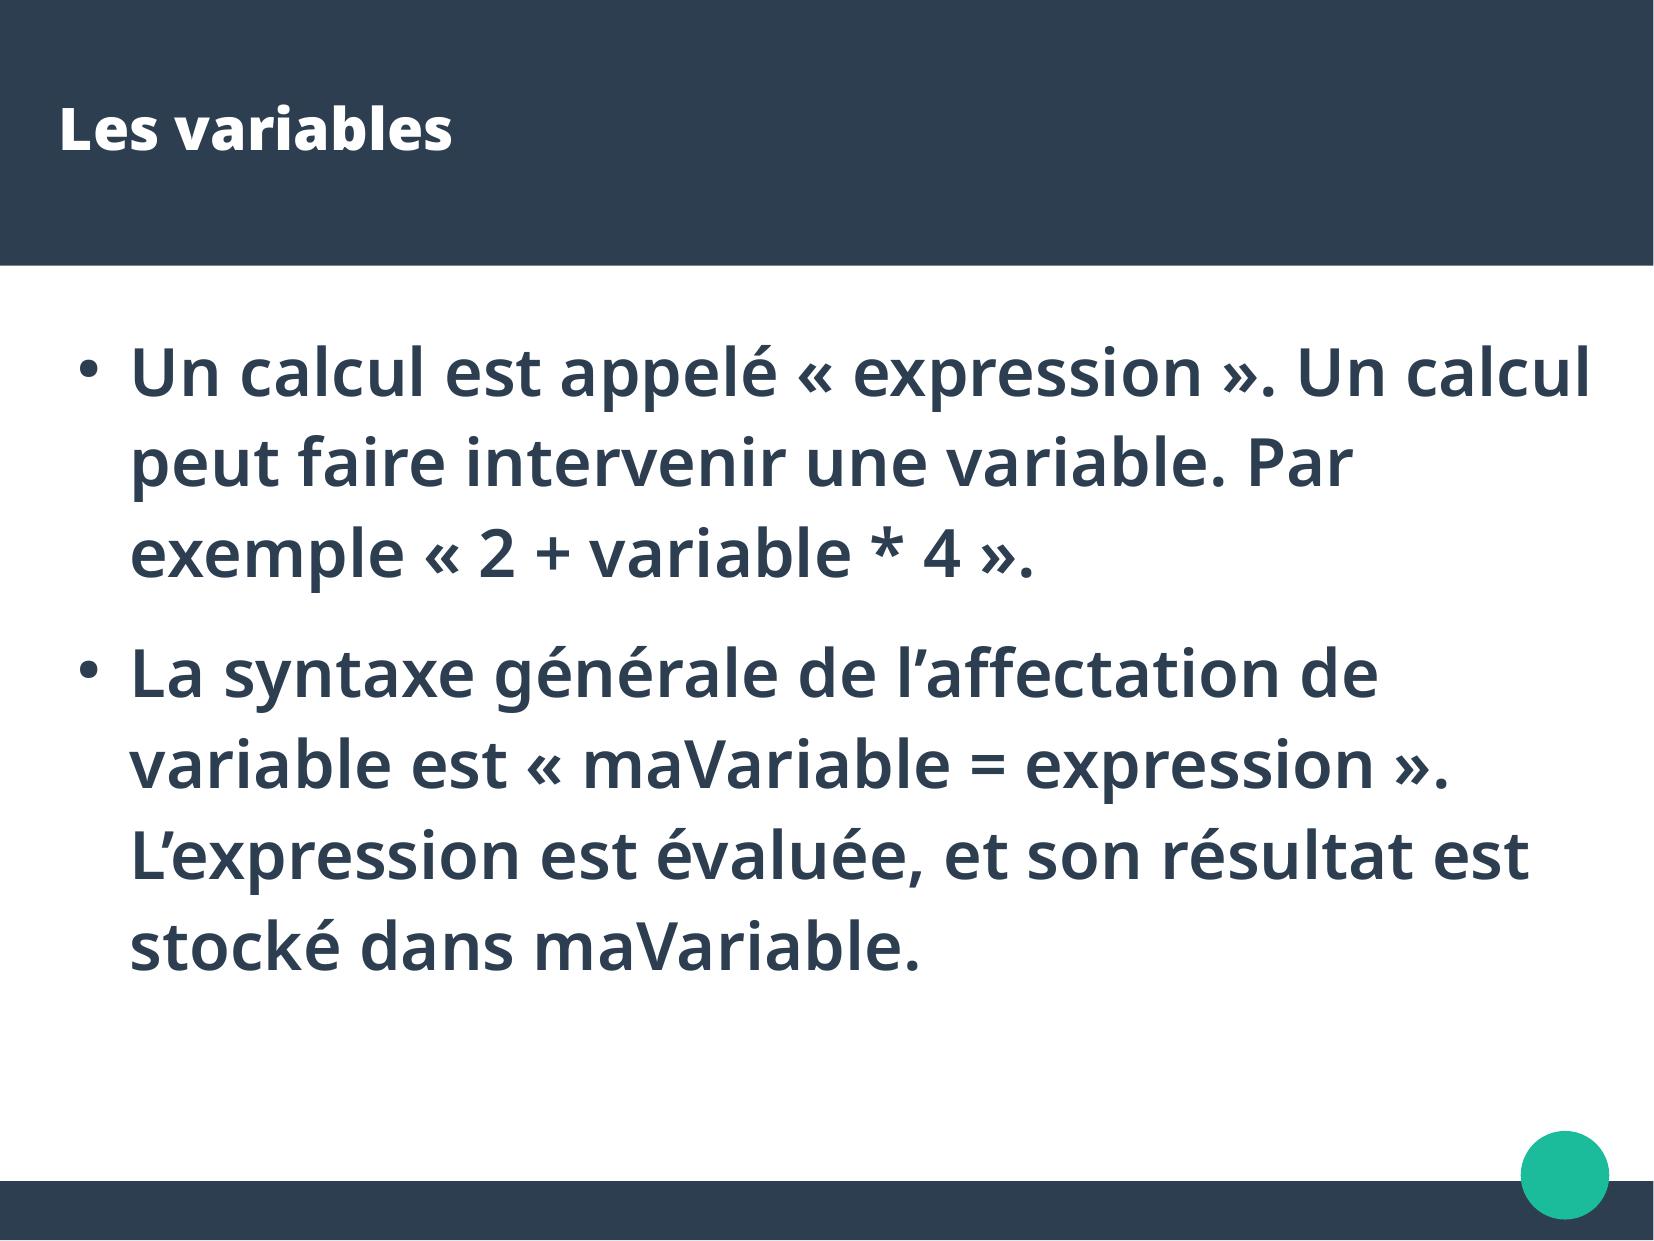

# Les variables
Un calcul est appelé « expression ». Un calcul peut faire intervenir une variable. Par exemple « 2 + variable * 4 ».
La syntaxe générale de l’affectation de variable est « maVariable = expression ». L’expression est évaluée, et son résultat est stocké dans maVariable.